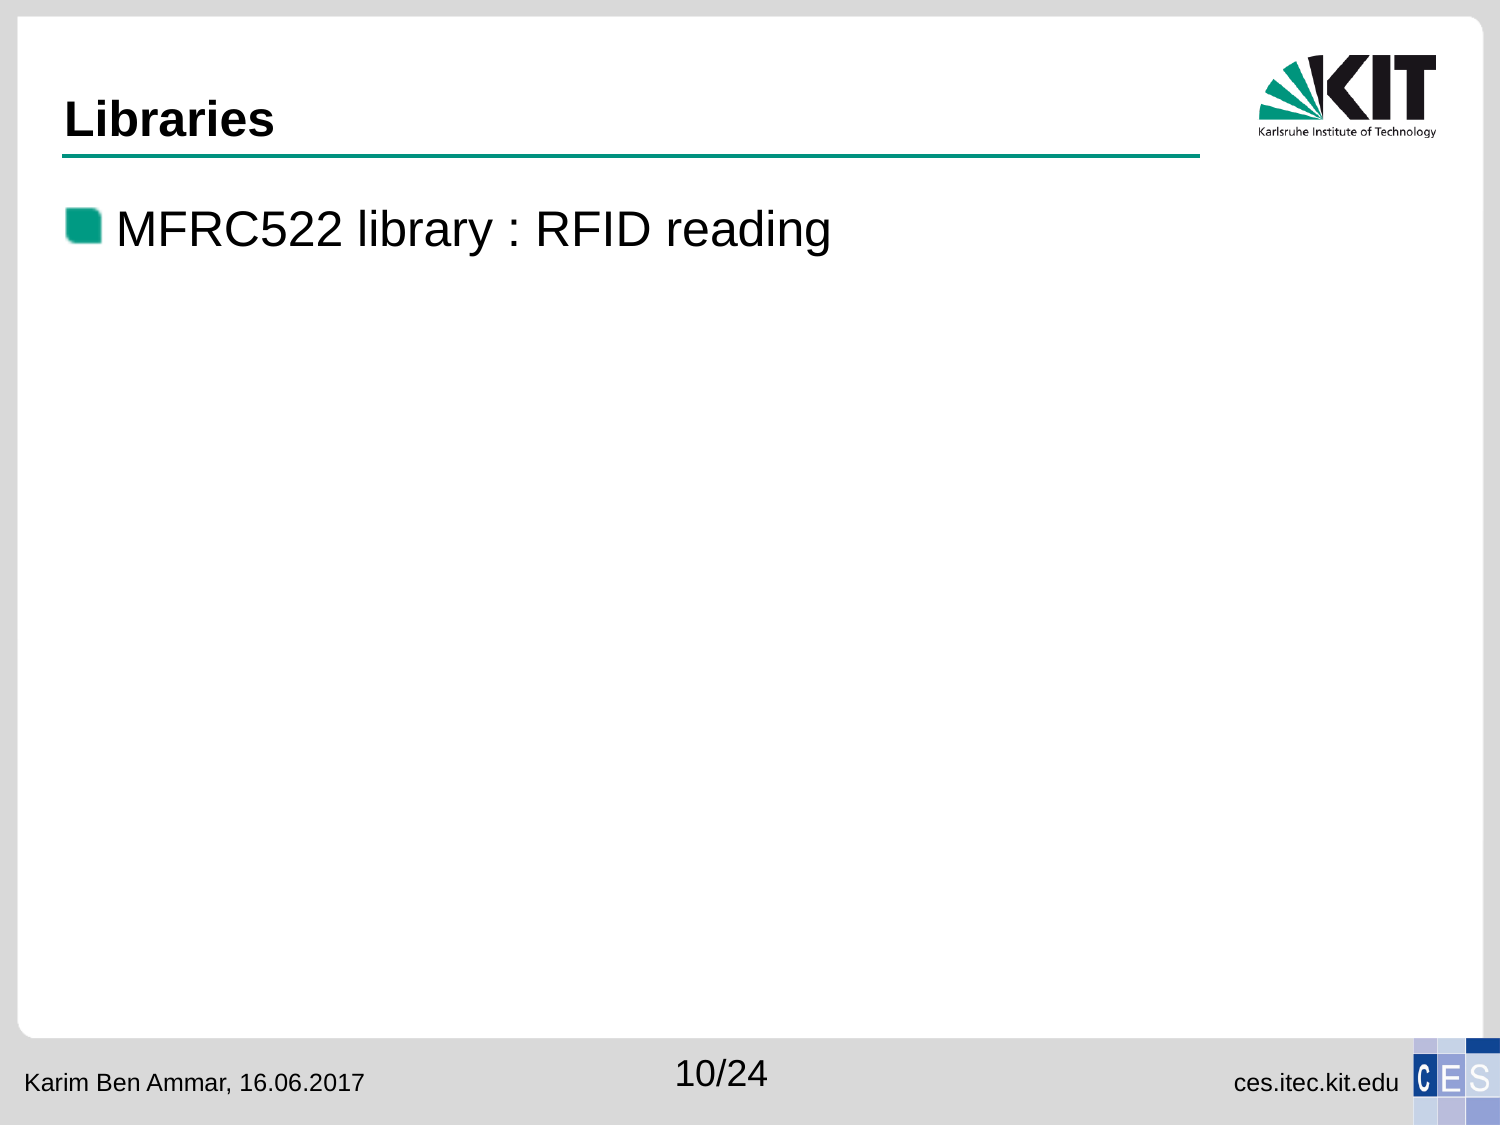

# Libraries
MFRC522 library : RFID reading
10/24